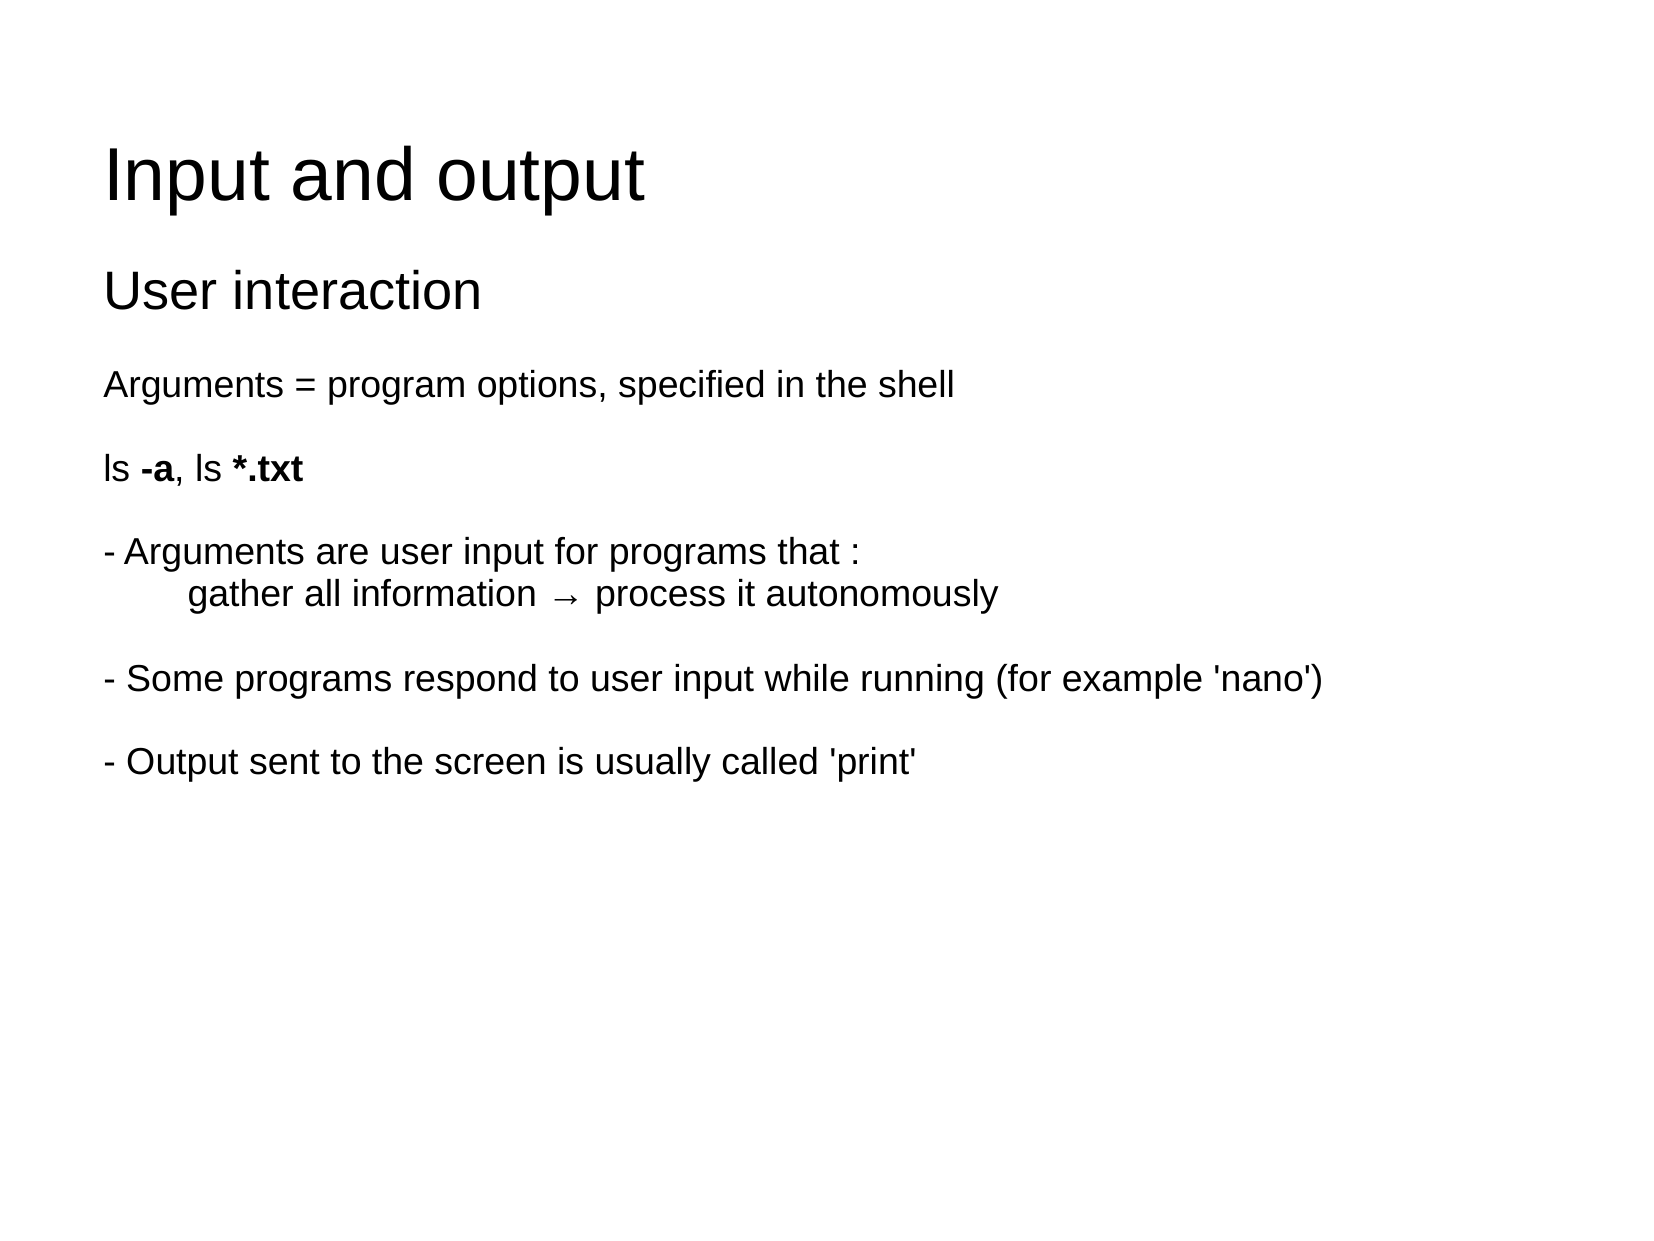

Input and output
User interaction
Arguments = program options, specified in the shell
ls -a, ls *.txt
- Arguments are user input for programs that :
	 gather all information → process it autonomously
- Some programs respond to user input while running (for example 'nano')
- Output sent to the screen is usually called 'print'